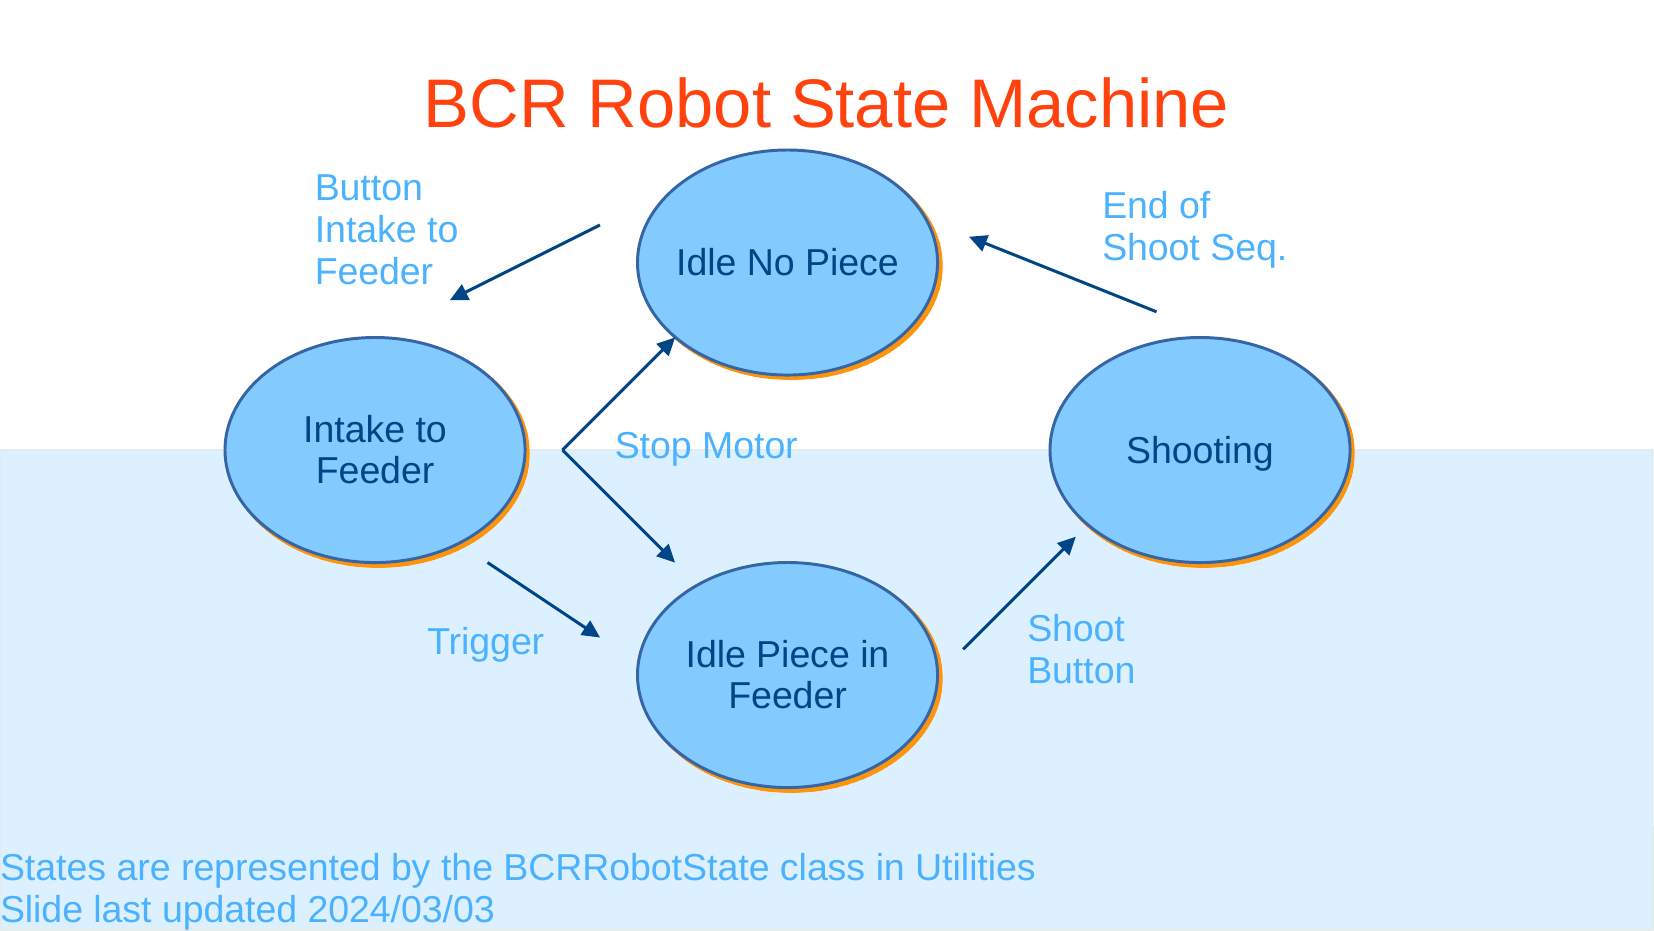

# BCR Robot State Machine
Idle No Piece
Button Intake to Feeder
End of Shoot Seq.
Intake to
Feeder
Shooting
Stop Motor
Idle Piece in
Feeder
Shoot Button
Trigger
States are represented by the BCRRobotState class in Utilities
Slide last updated 2024/03/03